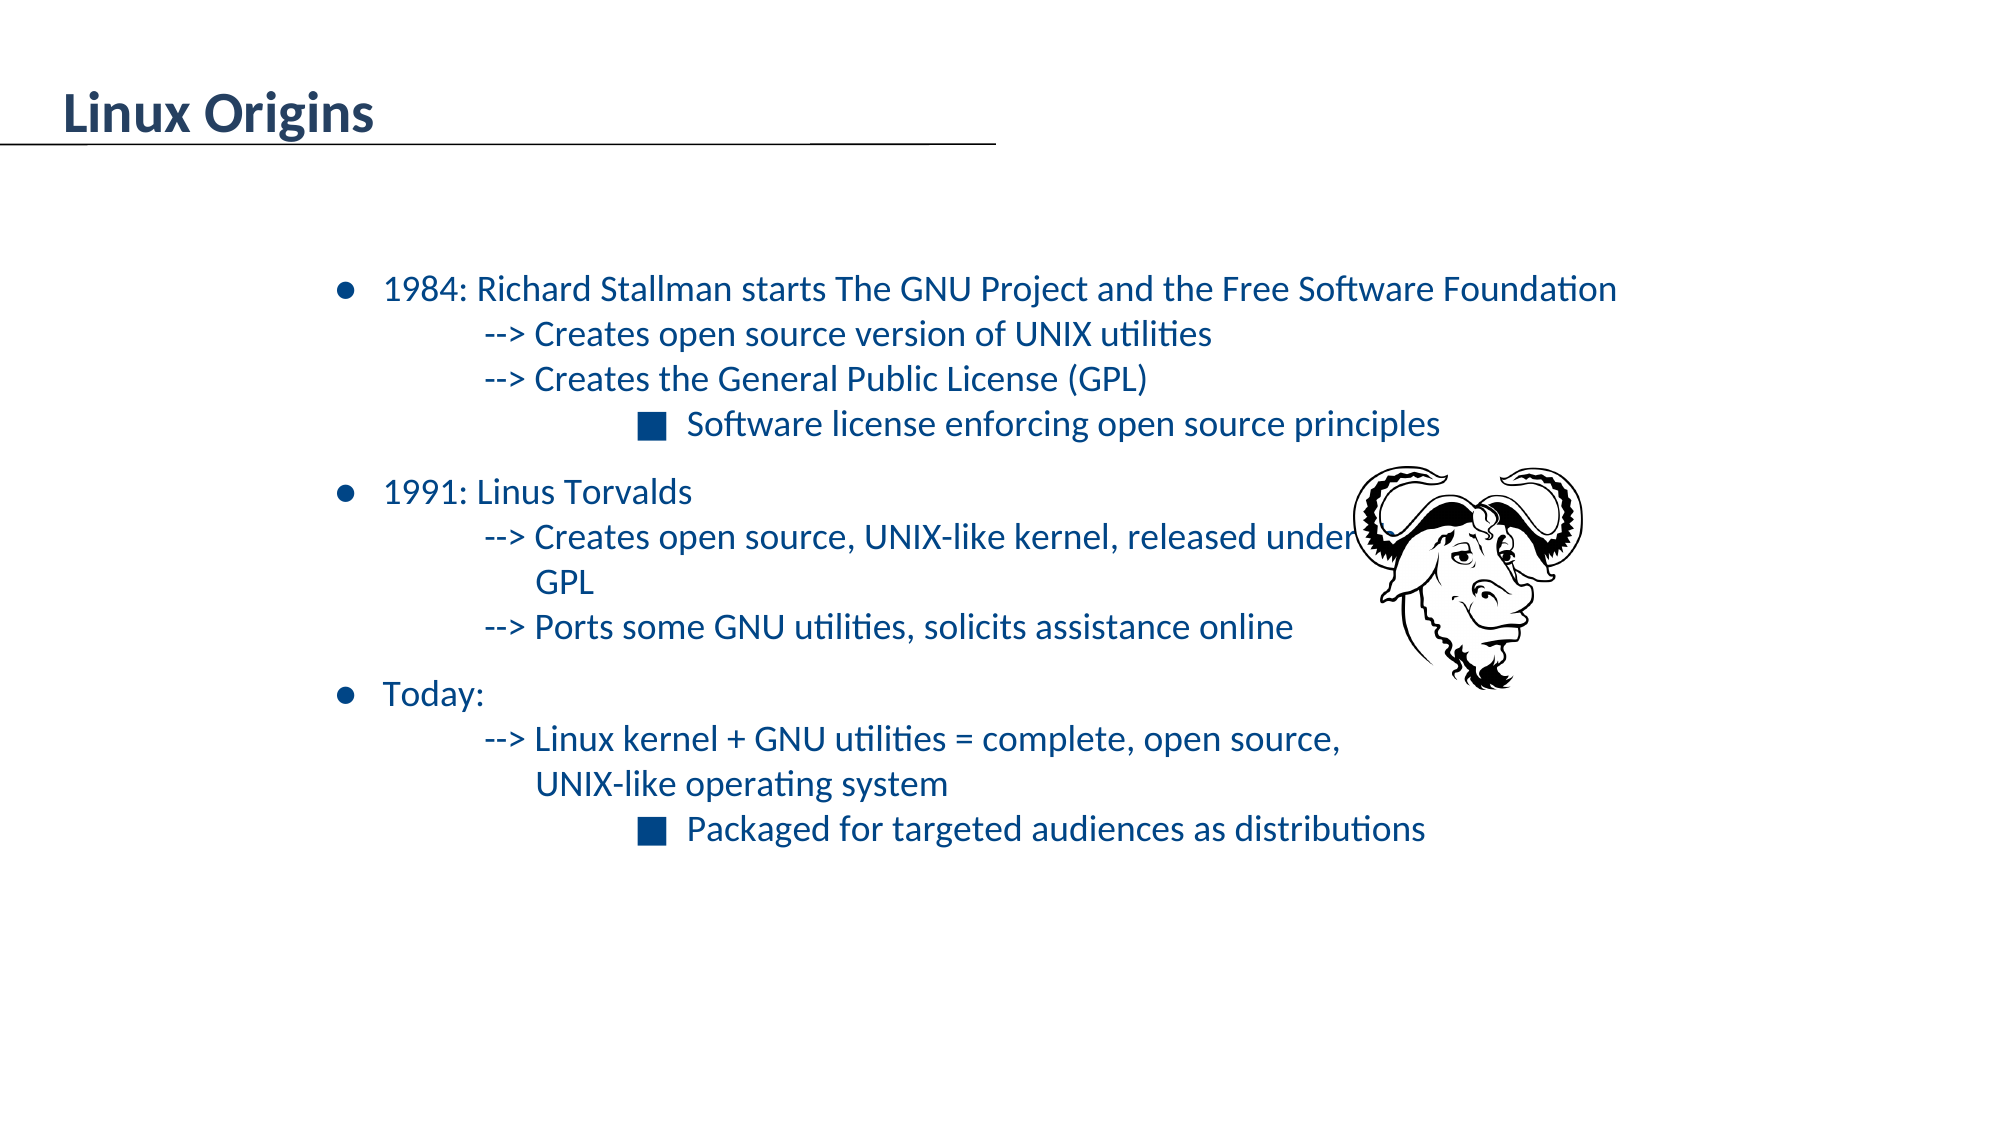

Linux Origins
● 1984: Richard Stallman starts The GNU Project and the Free Software Foundation
	--> Creates open source version of UNIX utilities
	--> Creates the General Public License (GPL)
		■ Software license enforcing open source principles
● 1991: Linus Torvalds
	--> Creates open source, UNIX-like kernel, released under the
	 GPL
	--> Ports some GNU utilities, solicits assistance online
● Today:
	--> Linux kernel + GNU utilities = complete, open source,
	 UNIX-like operating system
		■ Packaged for targeted audiences as distributions